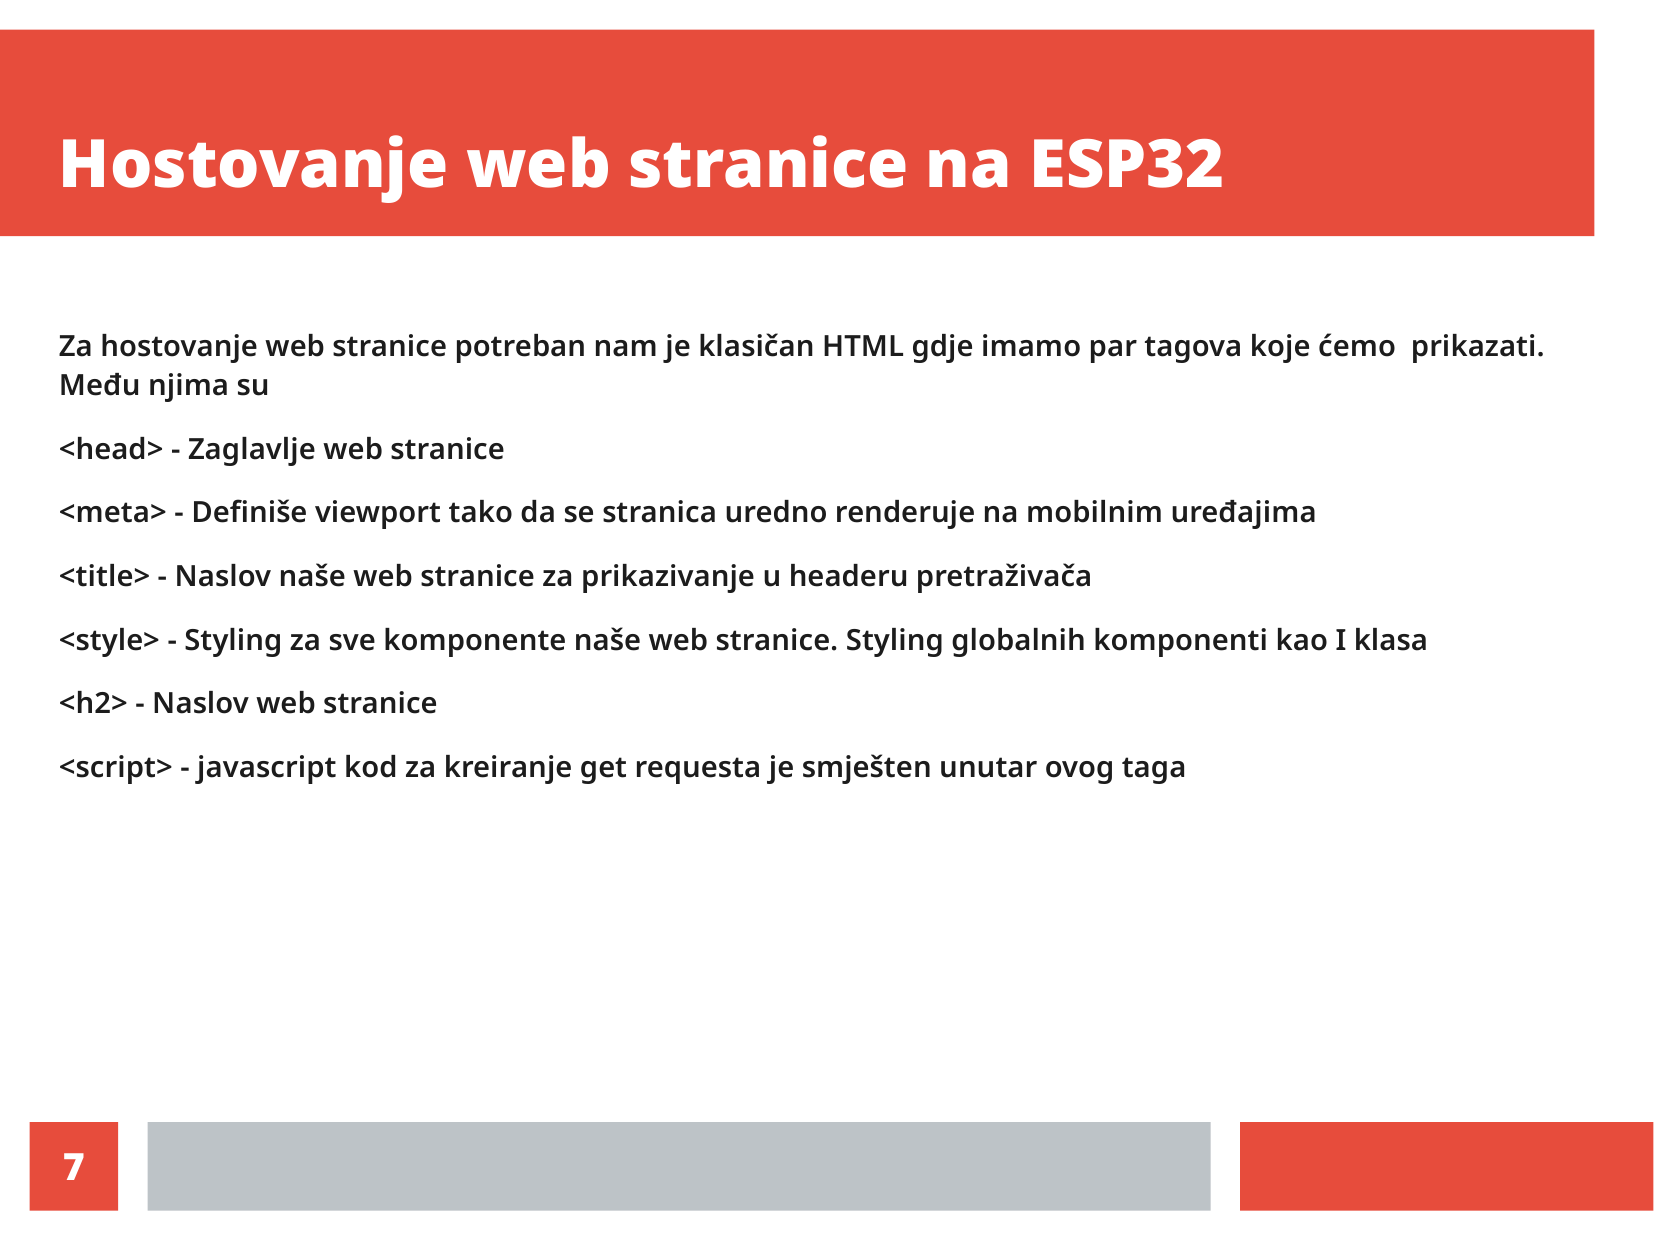

# Hostovanje web stranice na ESP32
Za hostovanje web stranice potreban nam je klasičan HTML gdje imamo par tagova koje ćemo prikazati. Među njima su
<head> - Zaglavlje web stranice
<meta> - Definiše viewport tako da se stranica uredno renderuje na mobilnim uređajima
<title> - Naslov naše web stranice za prikazivanje u headeru pretraživača
<style> - Styling za sve komponente naše web stranice. Styling globalnih komponenti kao I klasa
<h2> - Naslov web stranice
<script> - javascript kod za kreiranje get requesta je smješten unutar ovog taga
7